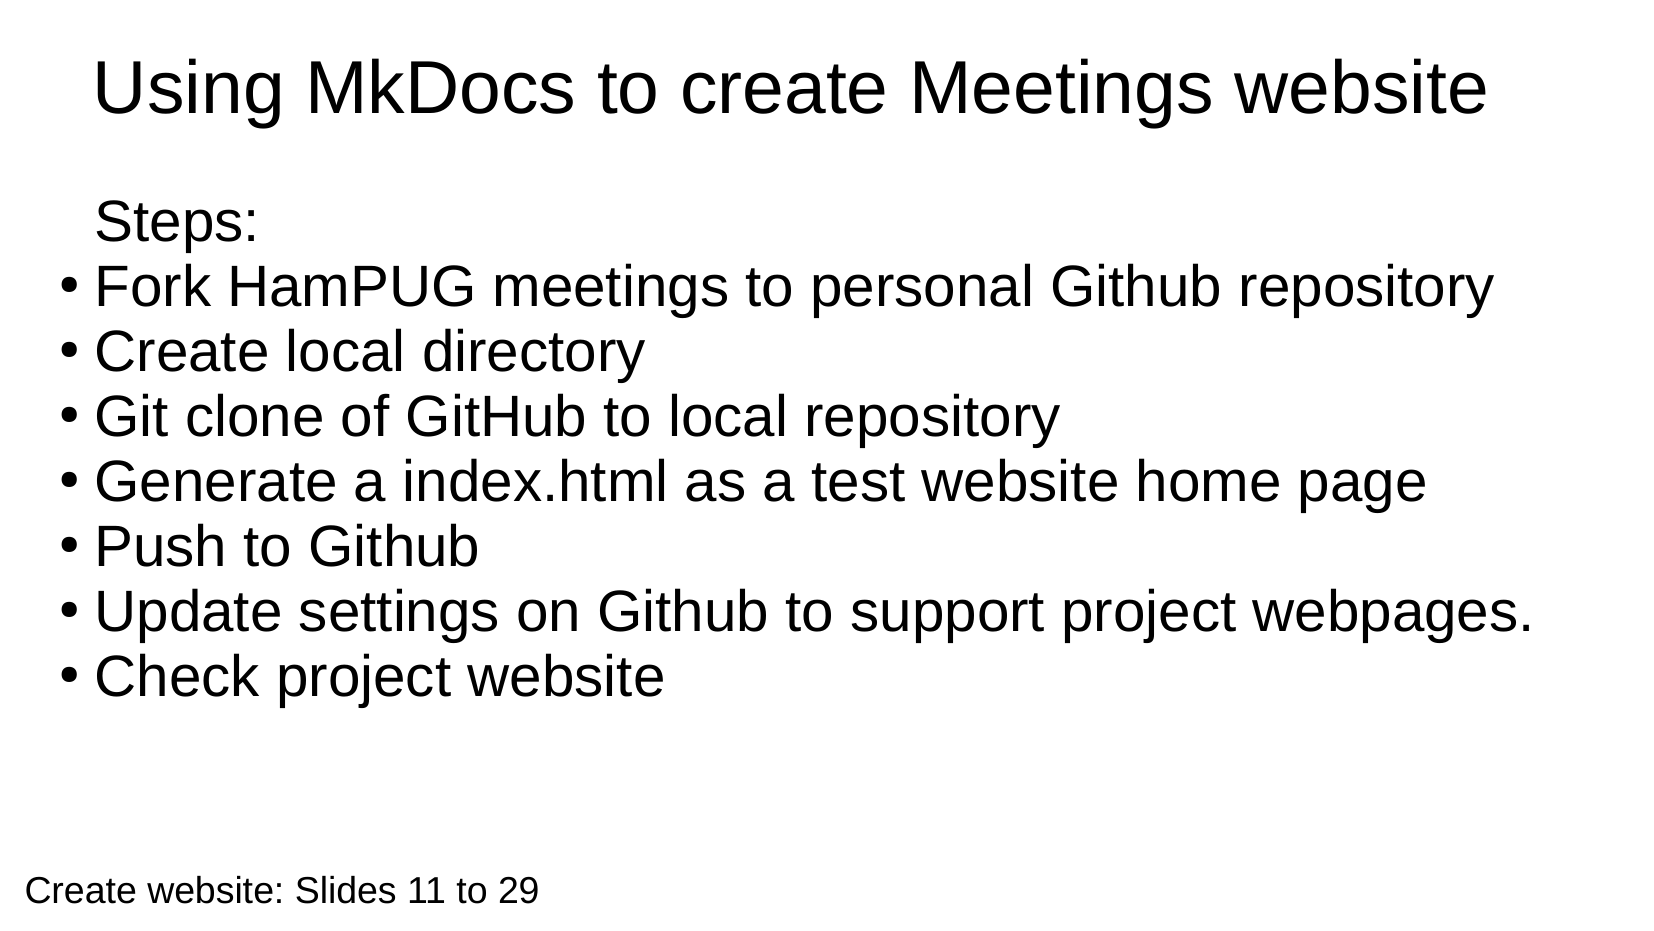

# Using MkDocs to create Meetings website
Steps:
Fork HamPUG meetings to personal Github repository
Create local directory
Git clone of GitHub to local repository
Generate a index.html as a test website home page
Push to Github
Update settings on Github to support project webpages.
Check project website
Create website: Slides 11 to 29